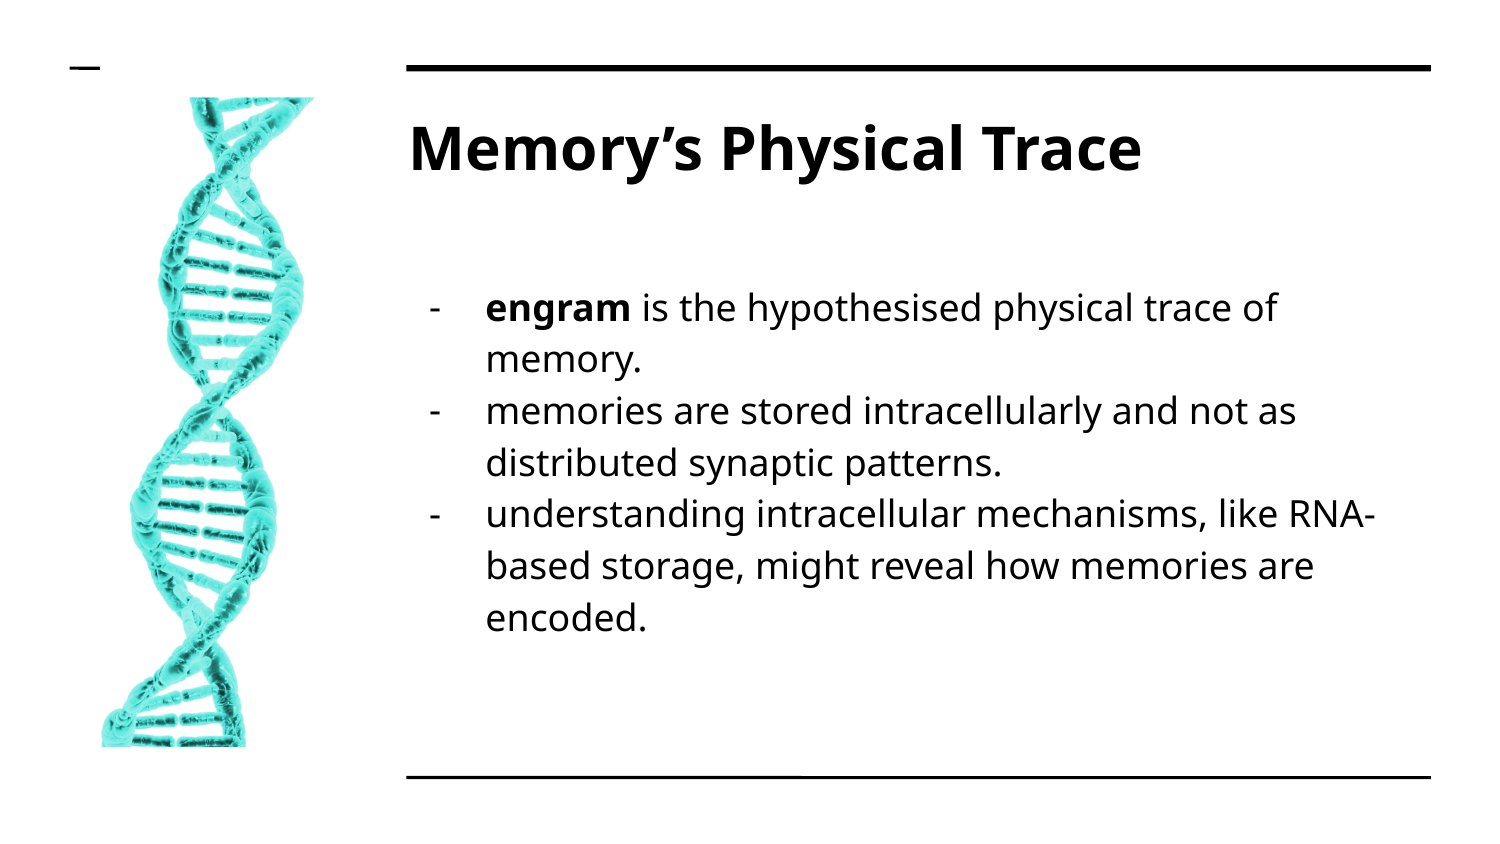

# Memory’s Physical Trace
engram is the hypothesised physical trace of memory.
memories are stored intracellularly and not as distributed synaptic patterns.
understanding intracellular mechanisms, like RNA-based storage, might reveal how memories are encoded.